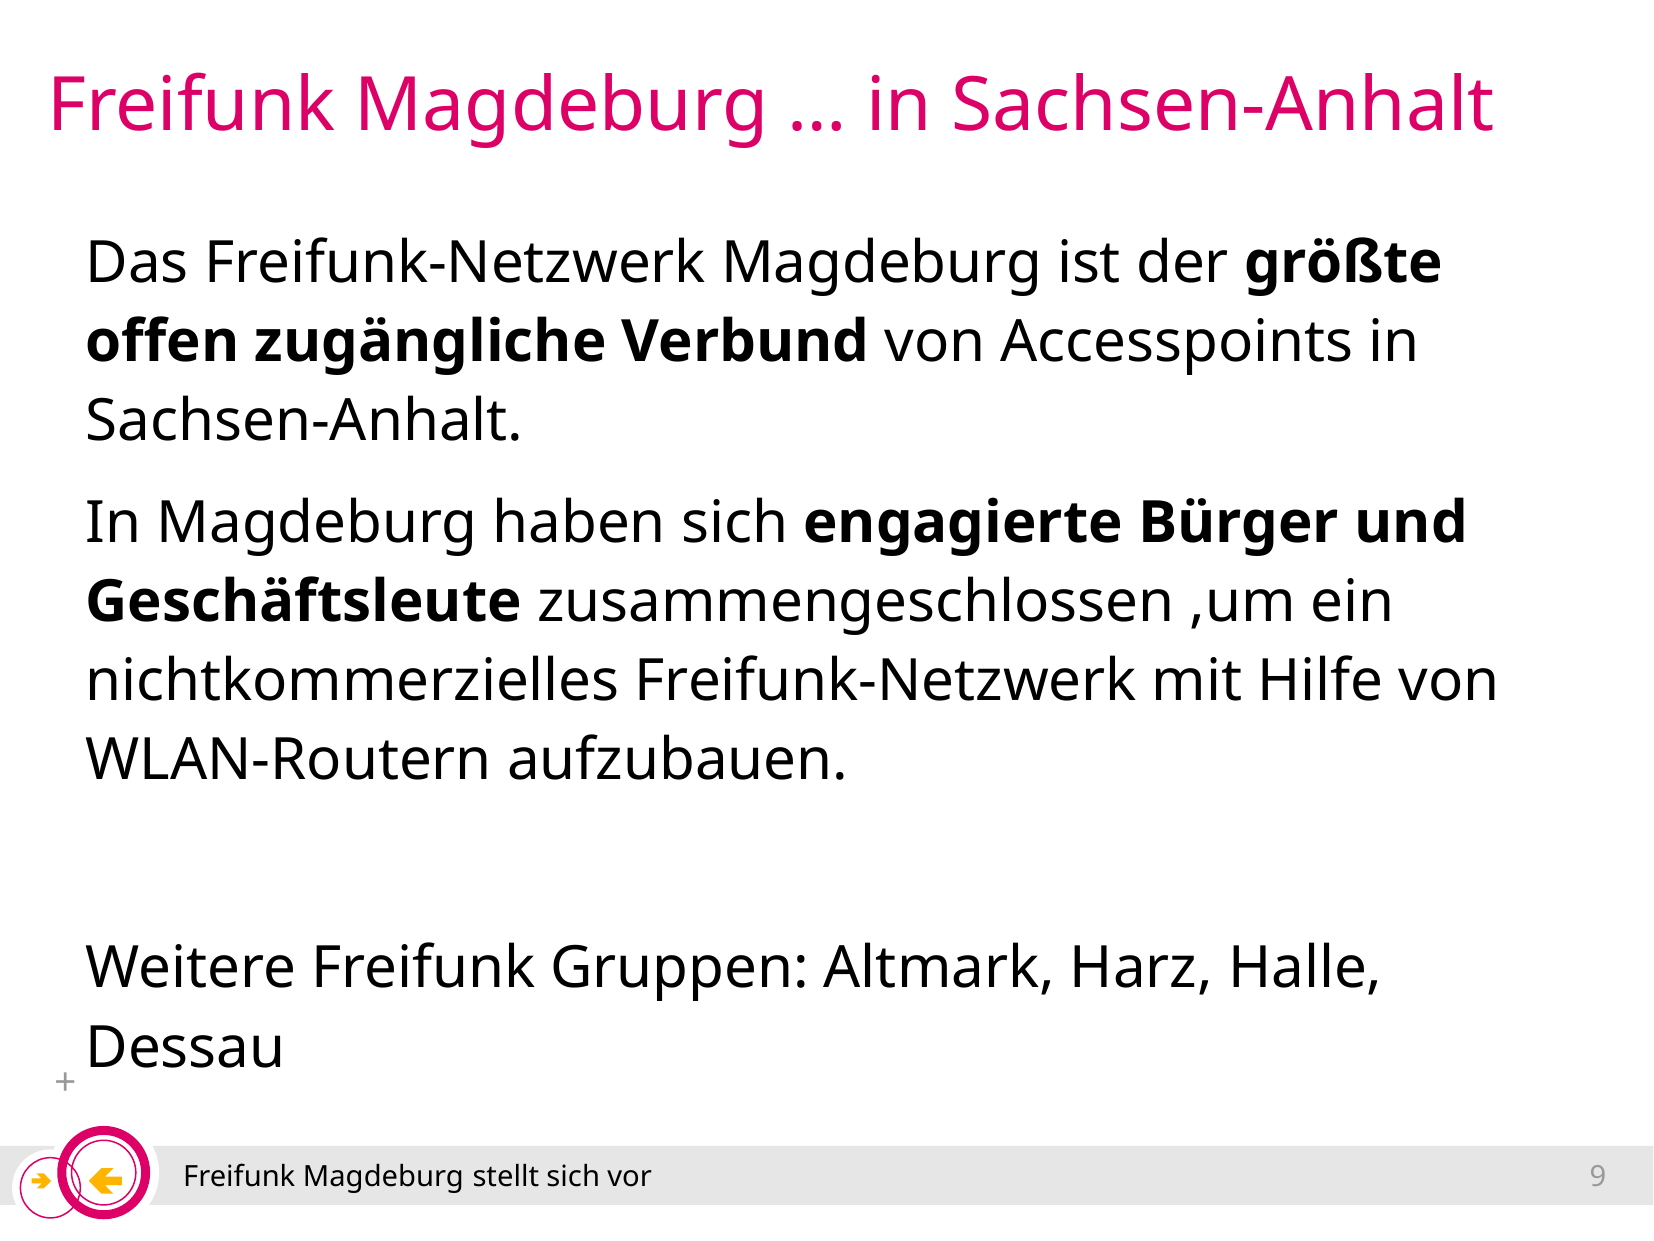

# Freifunk Magdeburg … in Sachsen-Anhalt
Das Freifunk-Netzwerk Magdeburg ist der größte offen zugängliche Verbund von Accesspoints in Sachsen-Anhalt.
In Magdeburg haben sich engagierte Bürger und Geschäftsleute zusammengeschlossen ,um ein nichtkommerzielles Freifunk-Netzwerk mit Hilfe von WLAN-Routern aufzubauen.
Weitere Freifunk Gruppen: Altmark, Harz, Halle, Dessau
+
stellt sich vor
9